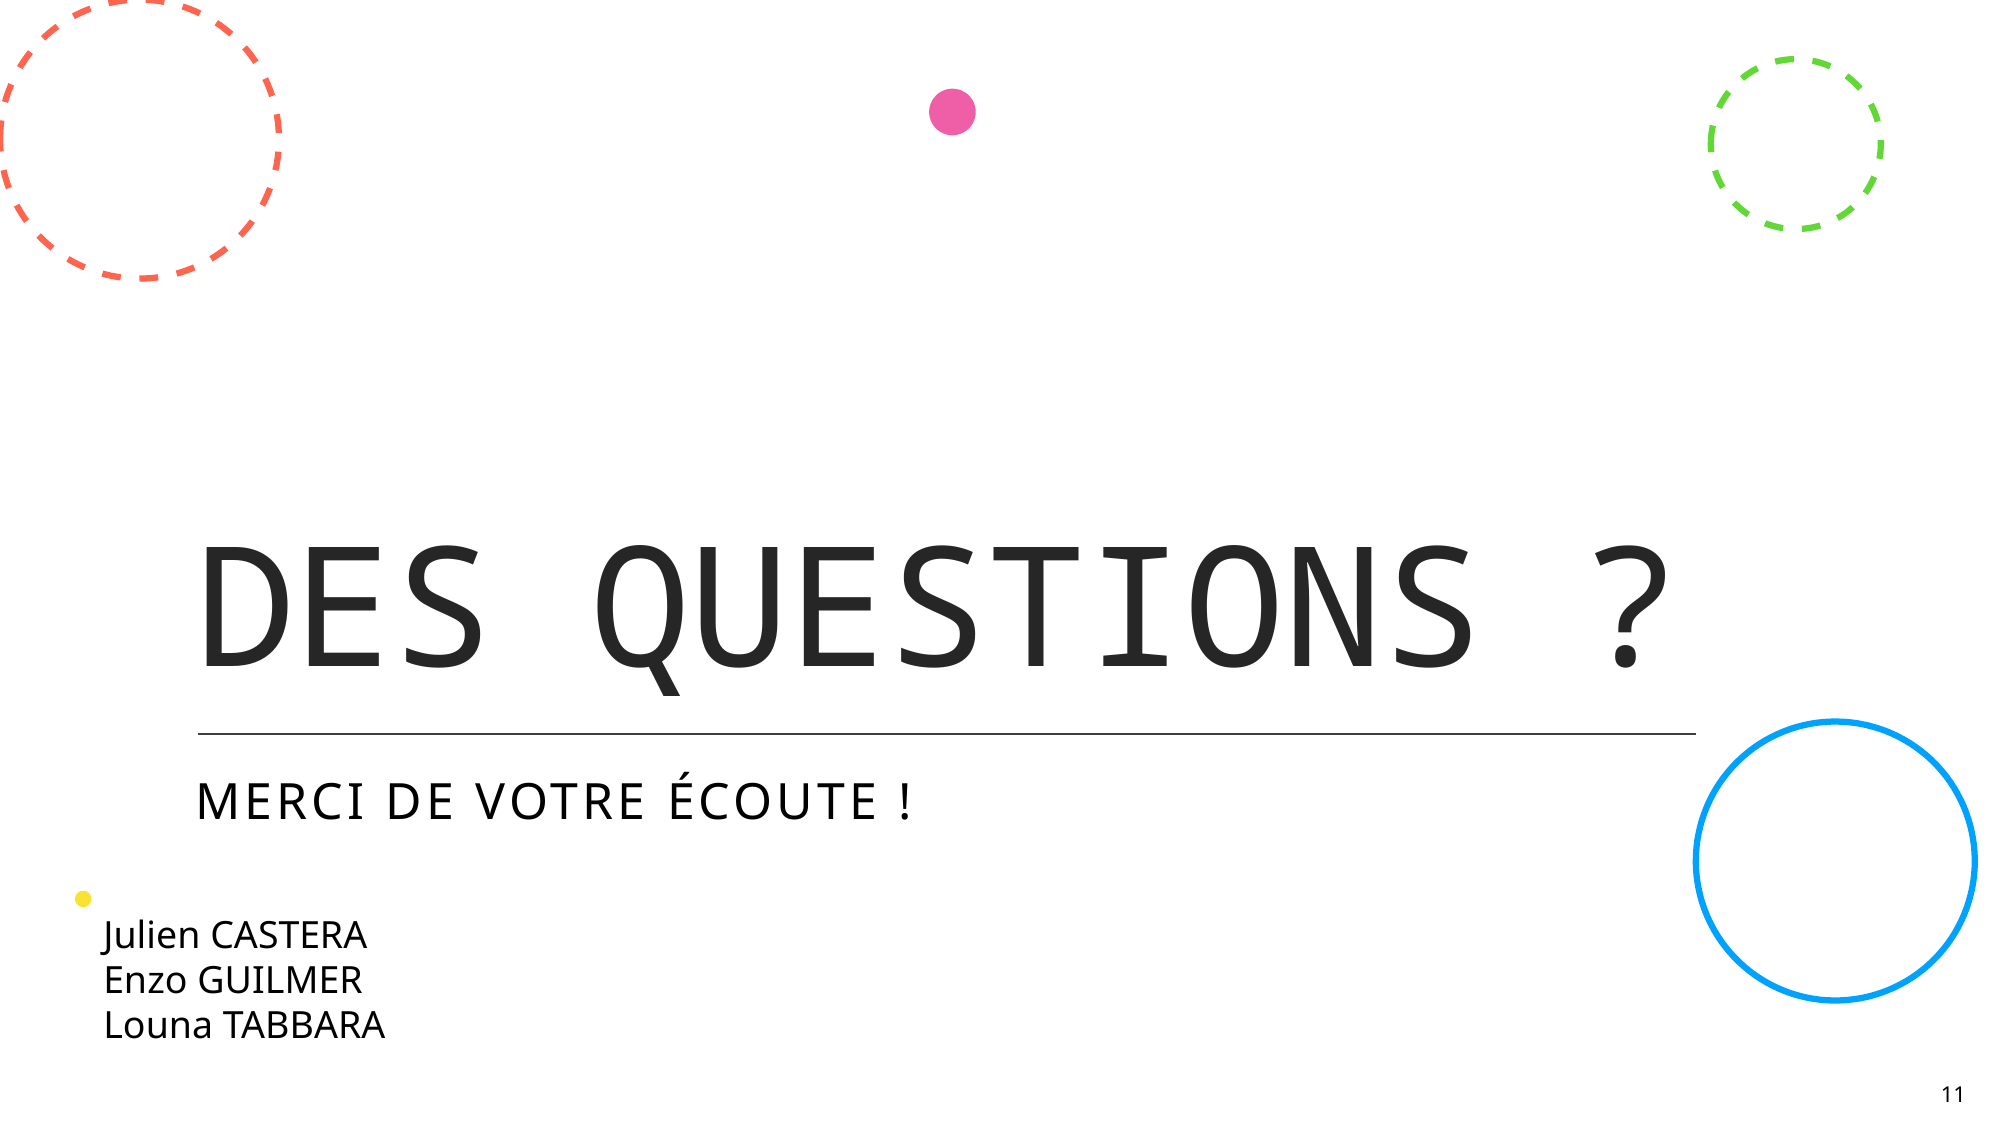

# DES QUESTIONS ?
Merci de votre écoute !
Julien CASTERA
Enzo GUILMER
Louna TABBARA